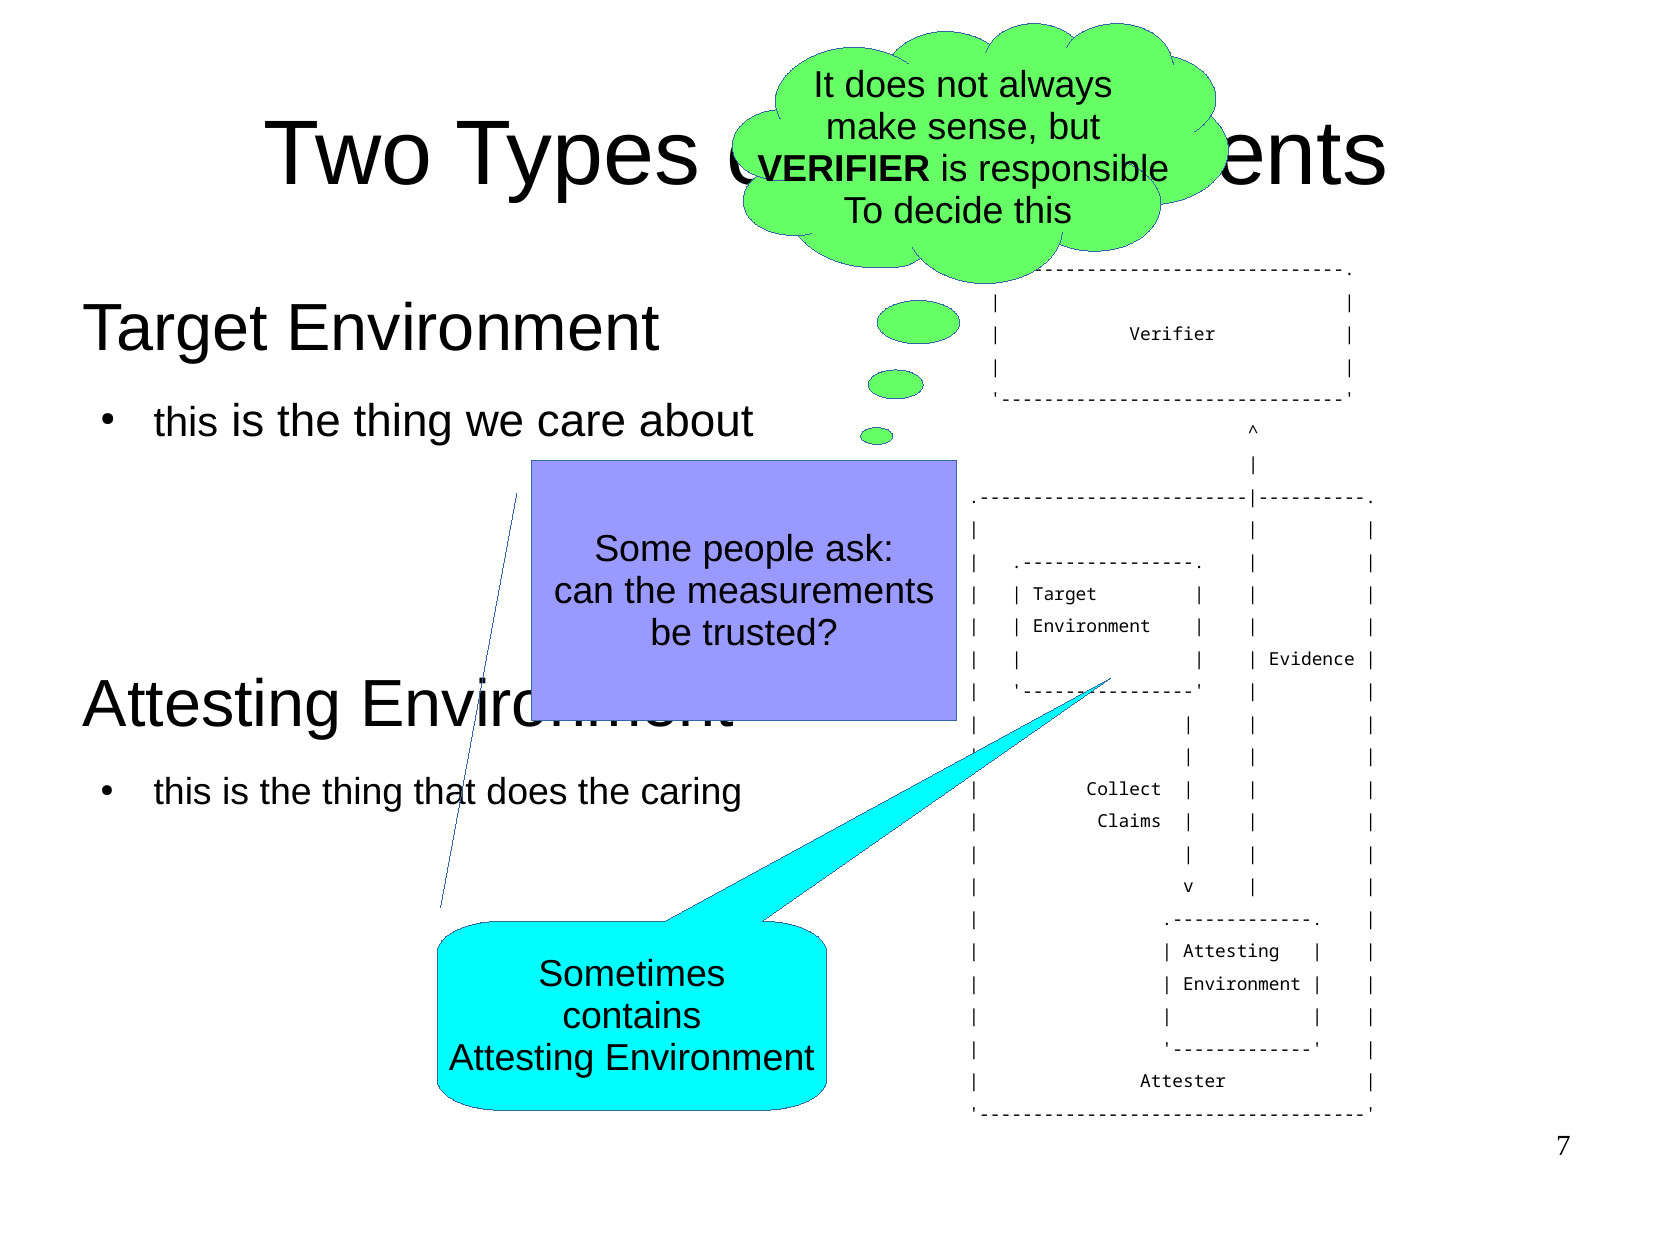

It does not always
make sense, but
VERIFIER is responsible
To decide this
# Two Types of Environments
 .--------------------------------.
 | |
 | Verifier |
 | |
 '--------------------------------'
 ^
 |
.-------------------------|----------.
| | |
| .----------------. | |
| | Target | | |
| | Environment | | |
| | | | Evidence |
| '----------------' | |
| | | |
| | | |
| Collect | | |
| Claims | | |
| | | |
| v | |
| .-------------. |
| | Attesting | |
| | Environment | |
| | | |
| '-------------' |
| Attester |
'------------------------------------'
Target Environment
this is the thing we care about
Some people ask:
can the measurements
be trusted?
Attesting Environment
this is the thing that does the caring
Sometimes
contains
Attesting Environment
7